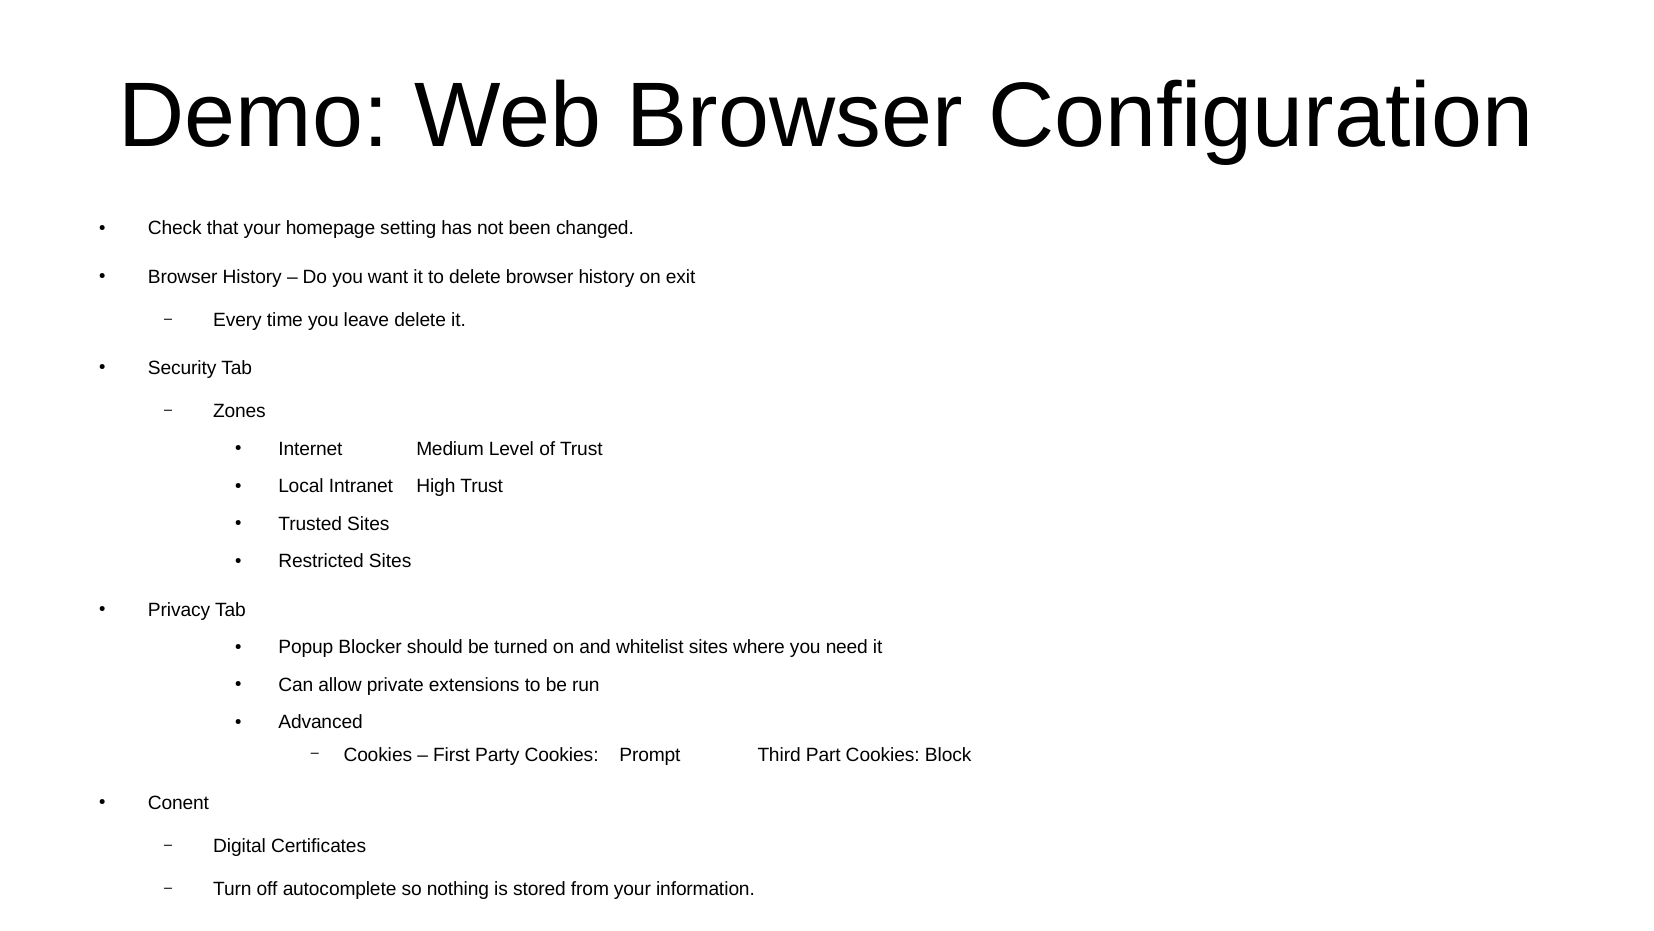

# Demo: Web Browser Configuration
Check that your homepage setting has not been changed.
Browser History – Do you want it to delete browser history on exit
Every time you leave delete it.
Security Tab
Zones
Internet 		Medium Level of Trust
Local Intranet		High Trust
Trusted Sites
Restricted Sites
Privacy Tab
Popup Blocker should be turned on and whitelist sites where you need it
Can allow private extensions to be run
Advanced
Cookies – First Party Cookies: 	Prompt		Third Part Cookies: Block
Conent
Digital Certificates
Turn off autocomplete so nothing is stored from your information.